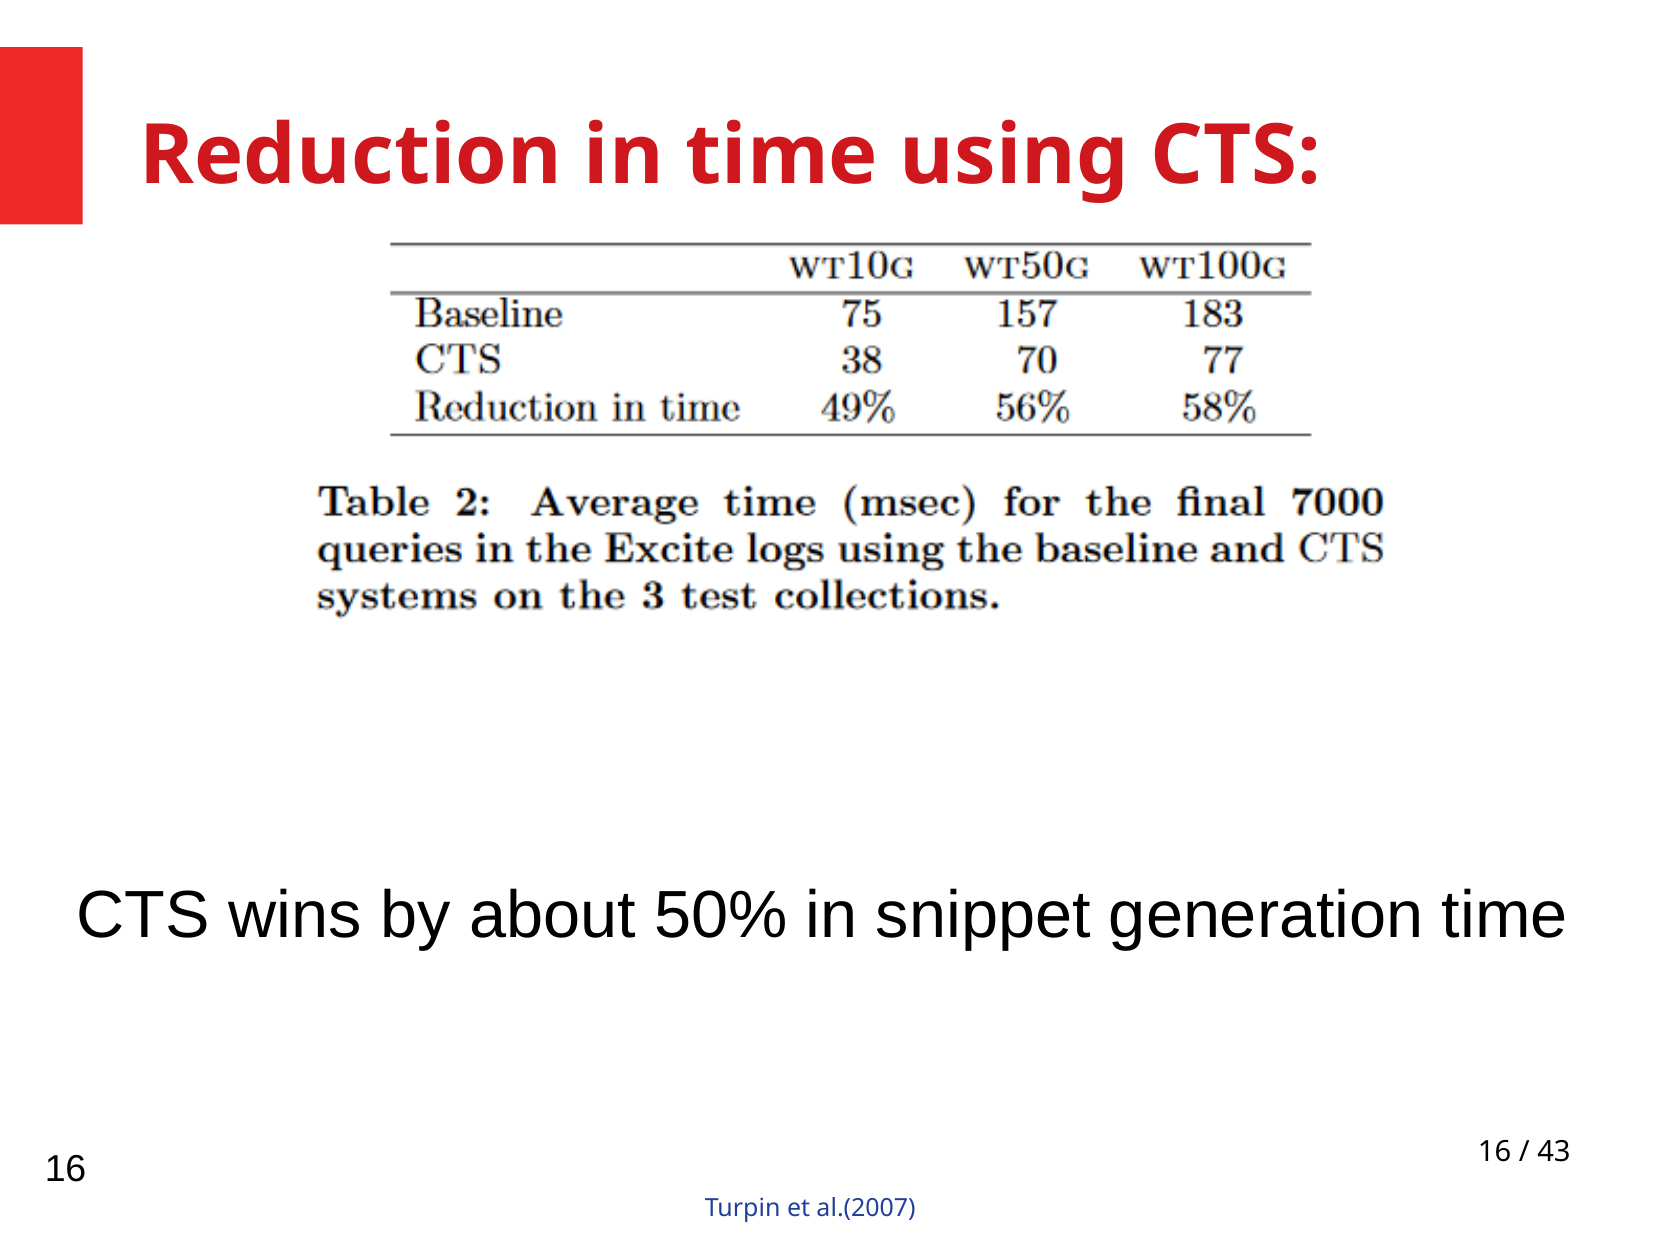

# Reduction in time using CTS:
CTS wins by about 50% in snippet generation time
16
16
Turpin et al.(2007)